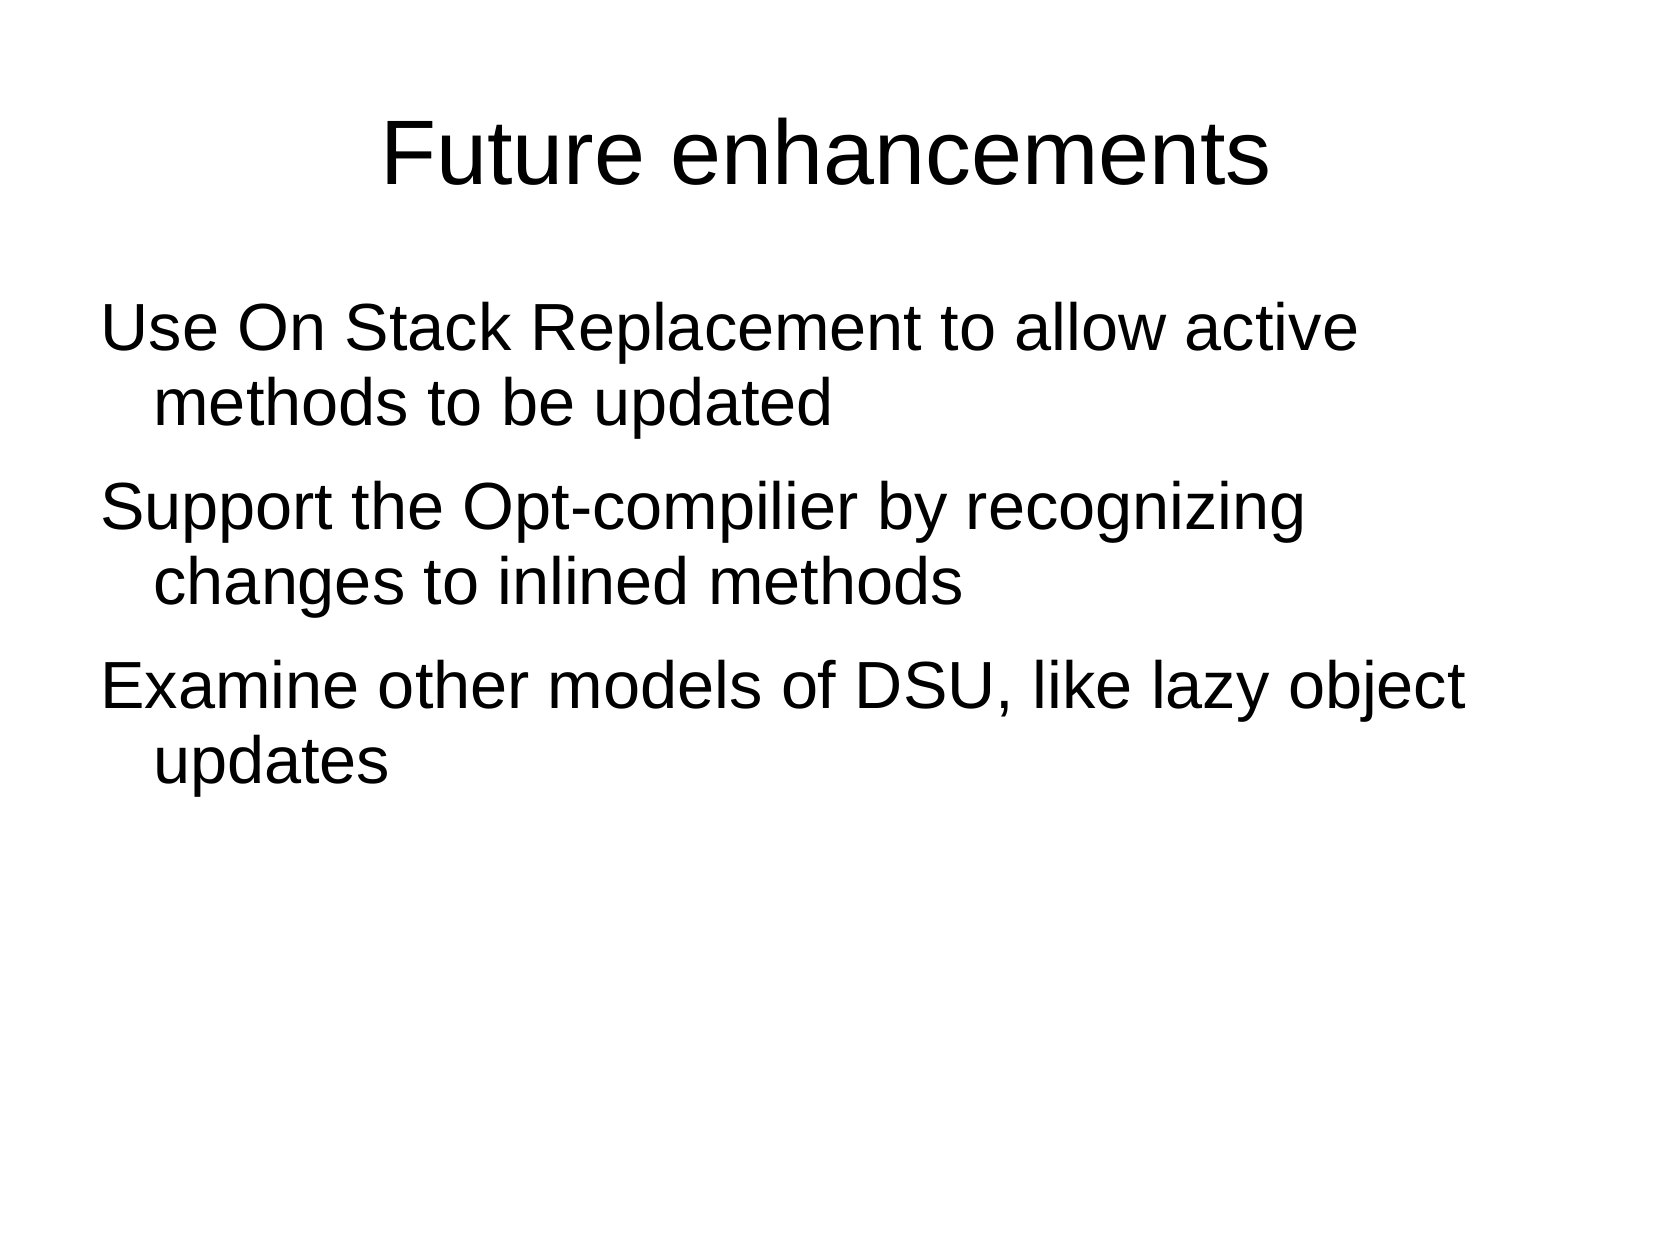

# Future enhancements
Use On Stack Replacement to allow active methods to be updated
Support the Opt-compilier by recognizing changes to inlined methods
Examine other models of DSU, like lazy object updates